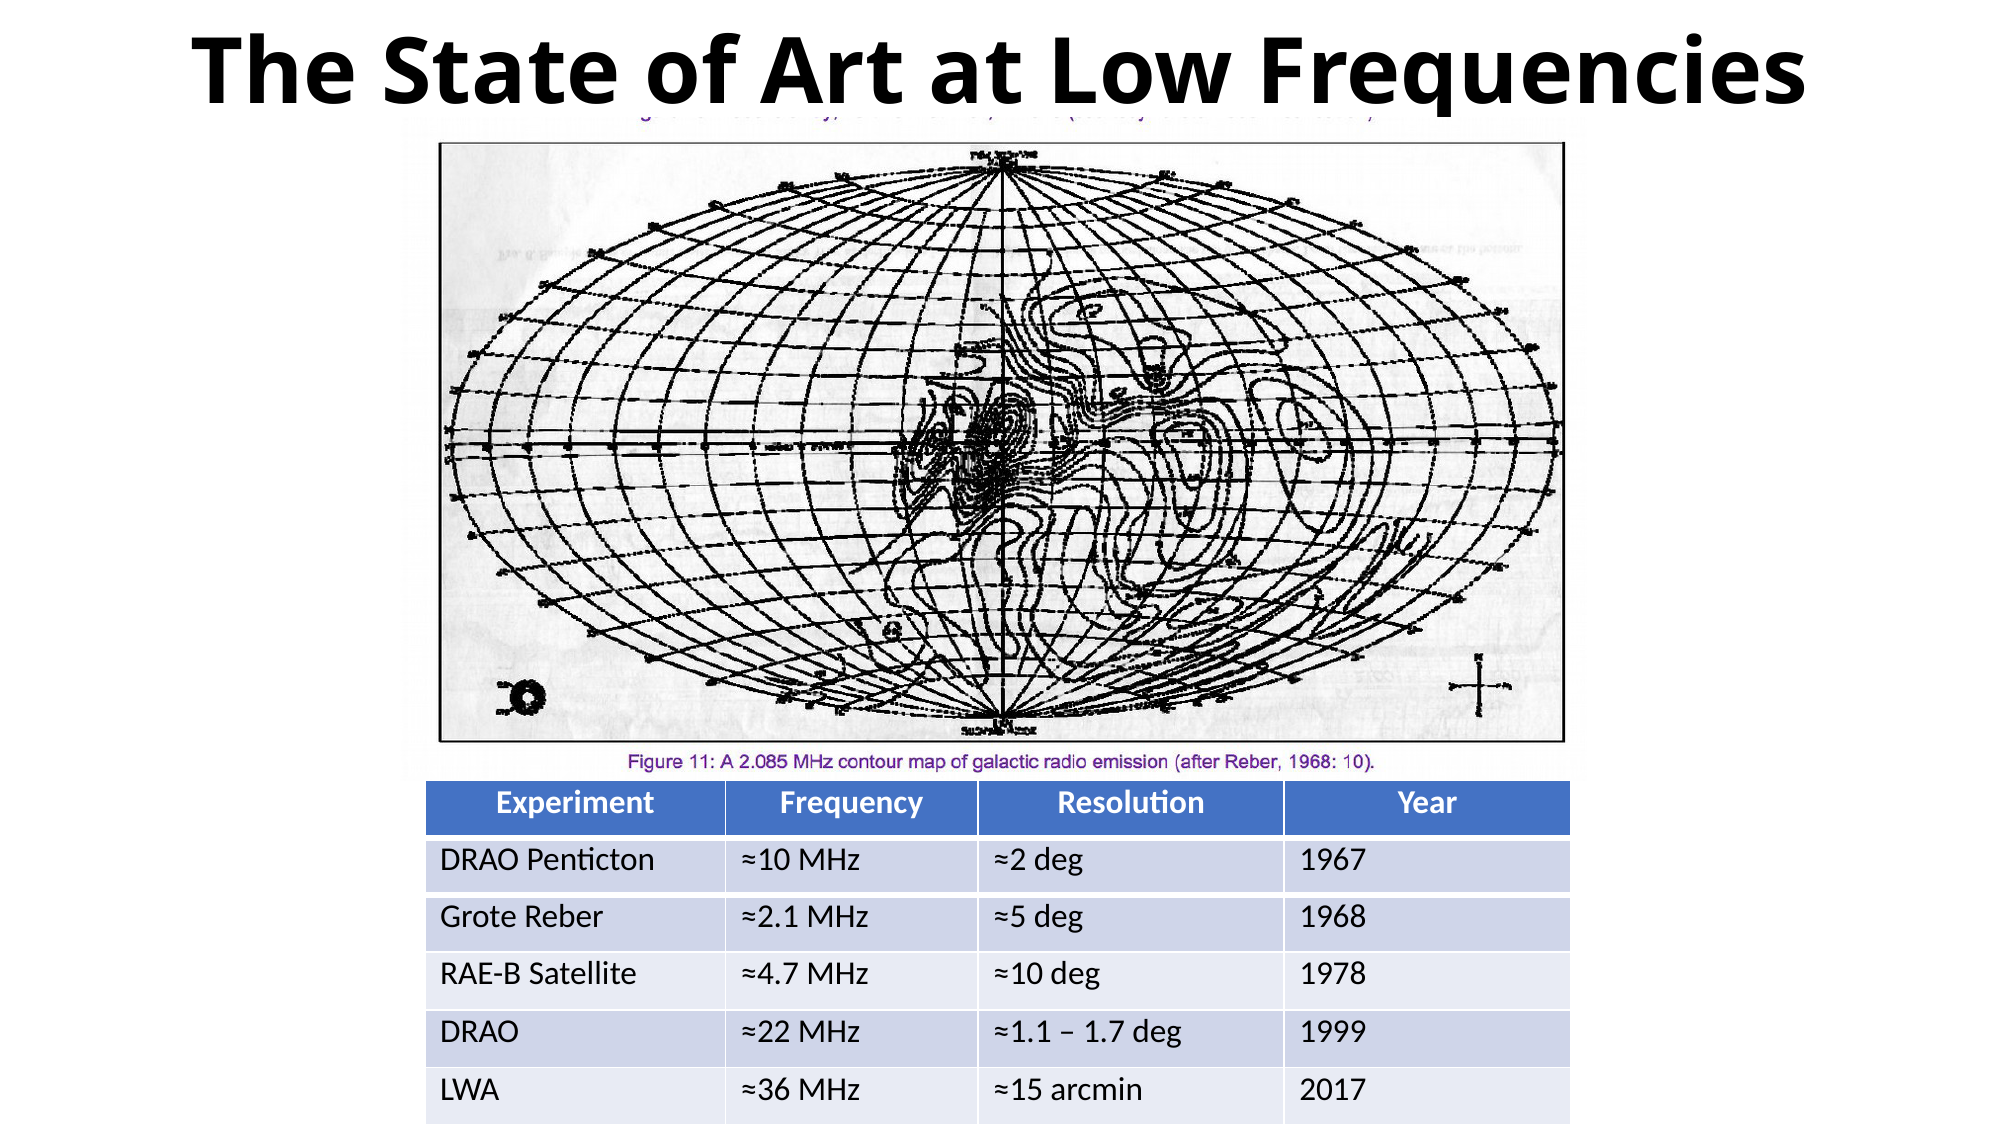

The State of Art at Low Frequencies
| Experiment | Frequency | Resolution | Year |
| --- | --- | --- | --- |
| DRAO Penticton | ≈10 MHz | ≈2 deg | 1967 |
| Grote Reber | ≈2.1 MHz | ≈5 deg | 1968 |
| RAE-B Satellite | ≈4.7 MHz | ≈10 deg | 1978 |
| DRAO | ≈22 MHz | ≈1.1 – 1.7 deg | 1999 |
| LWA | ≈36 MHz | ≈15 arcmin | 2017 |